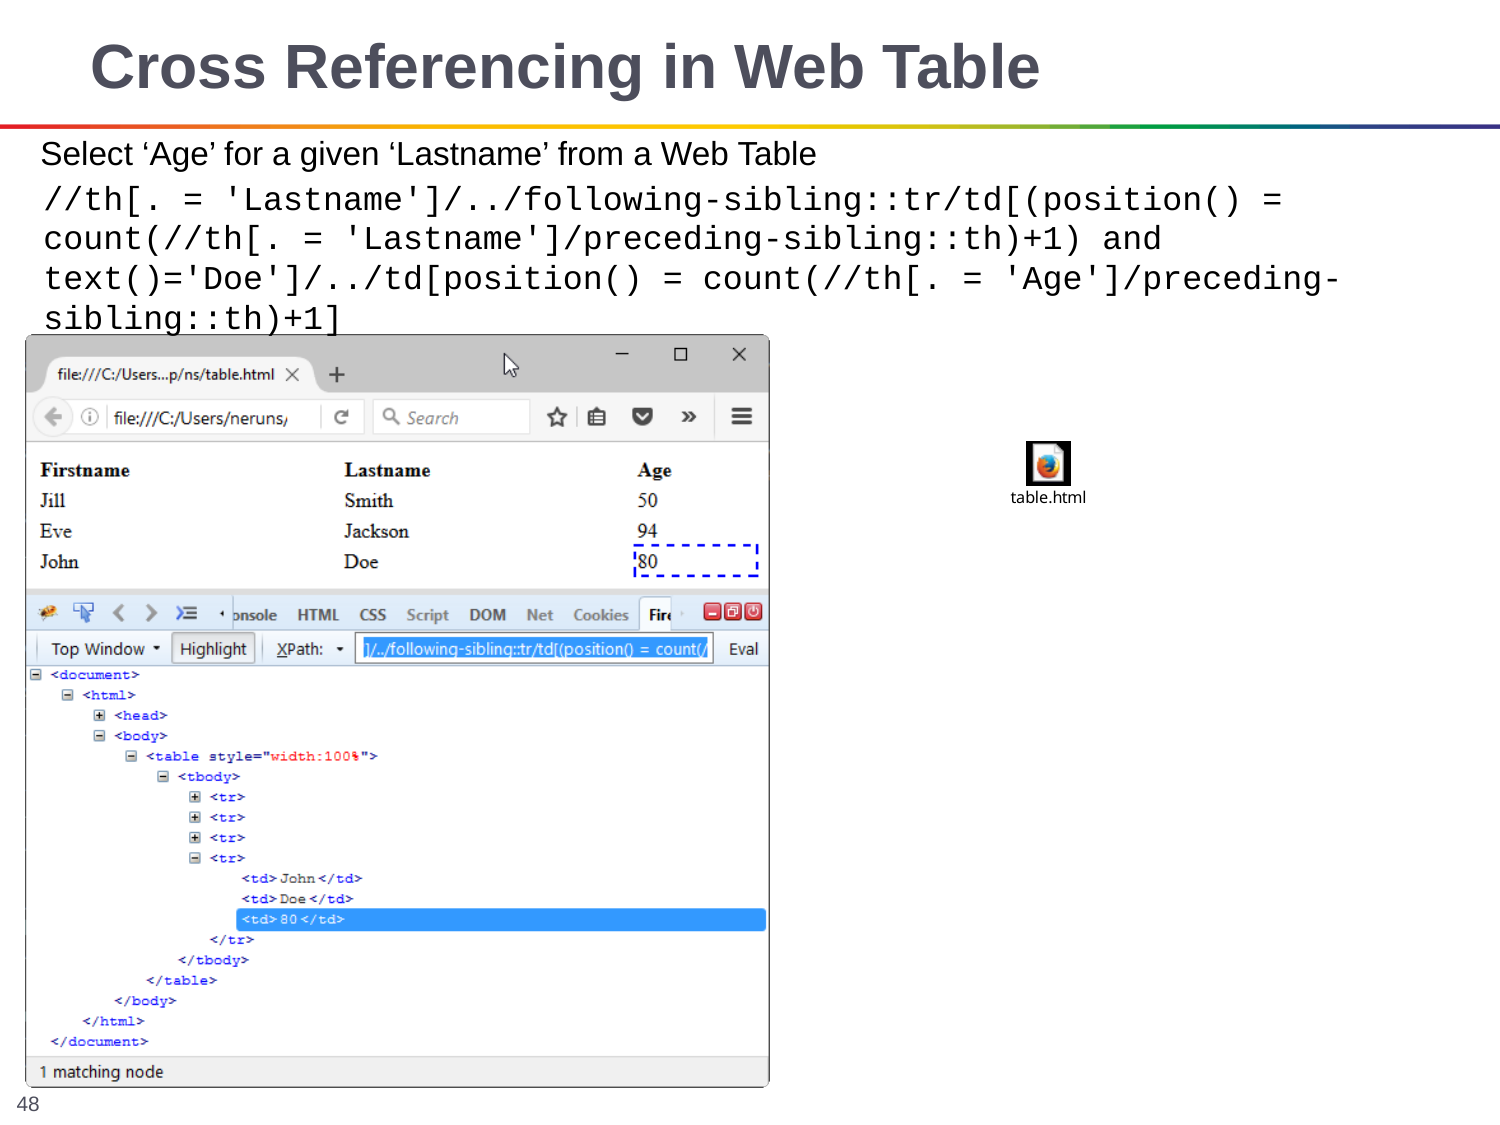

# Cross Referencing in Web Table
Select ‘Age’ for a given ‘Lastname’ from a Web Table
//th[. = 'Lastname']/../following-sibling::tr/td[(position() = count(//th[. = 'Lastname']/preceding-sibling::th)+1) and text()='Doe']/../td[position() = count(//th[. = 'Age']/preceding-sibling::th)+1]